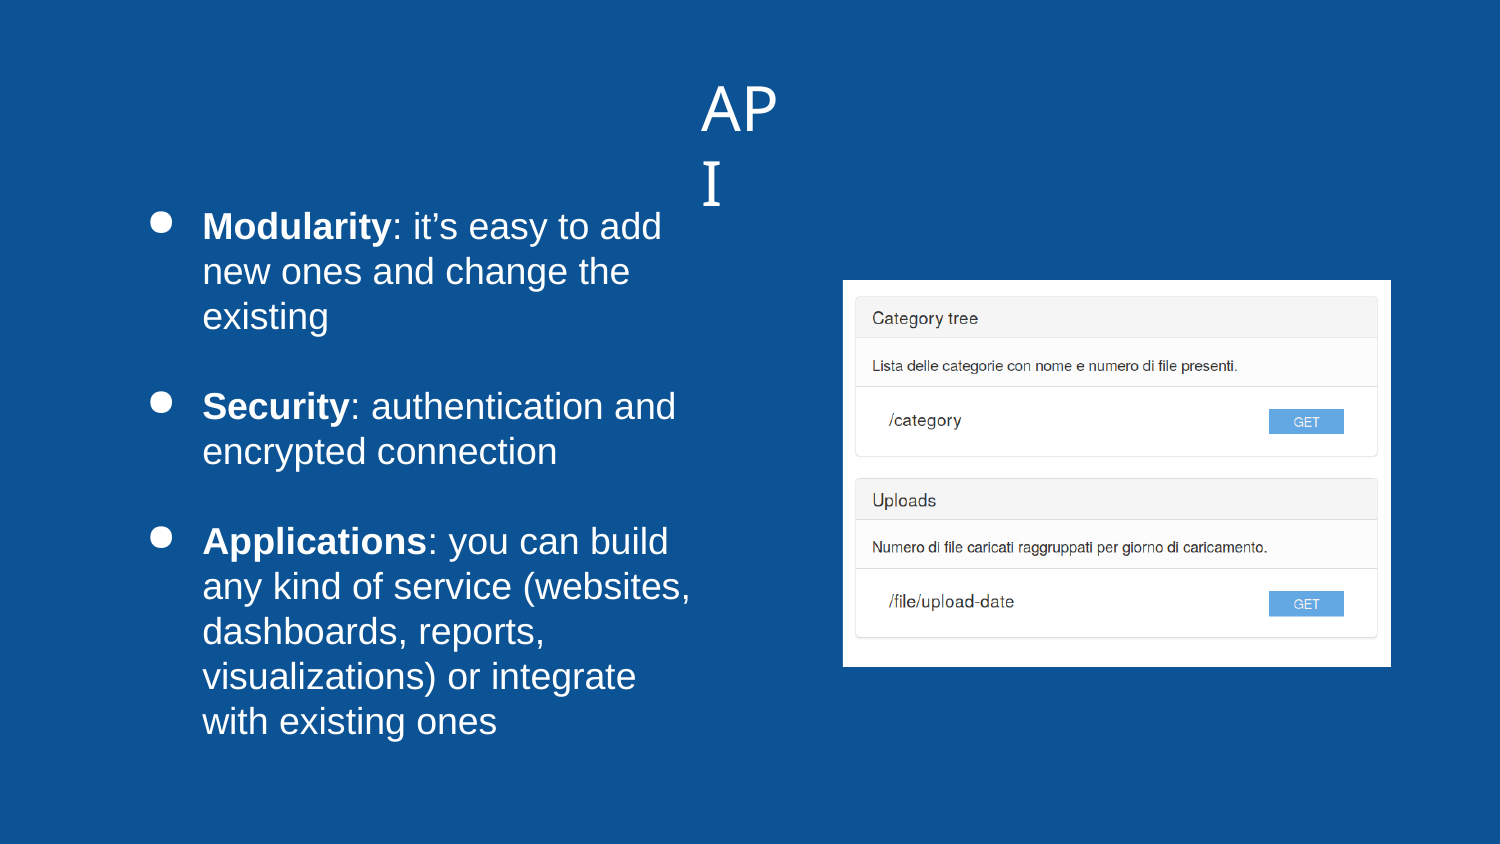

API
Modularity: it’s easy to add new ones and change the existing
Security: authentication and encrypted connection
Applications: you can build any kind of service (websites, dashboards, reports, visualizations) or integrate with existing ones